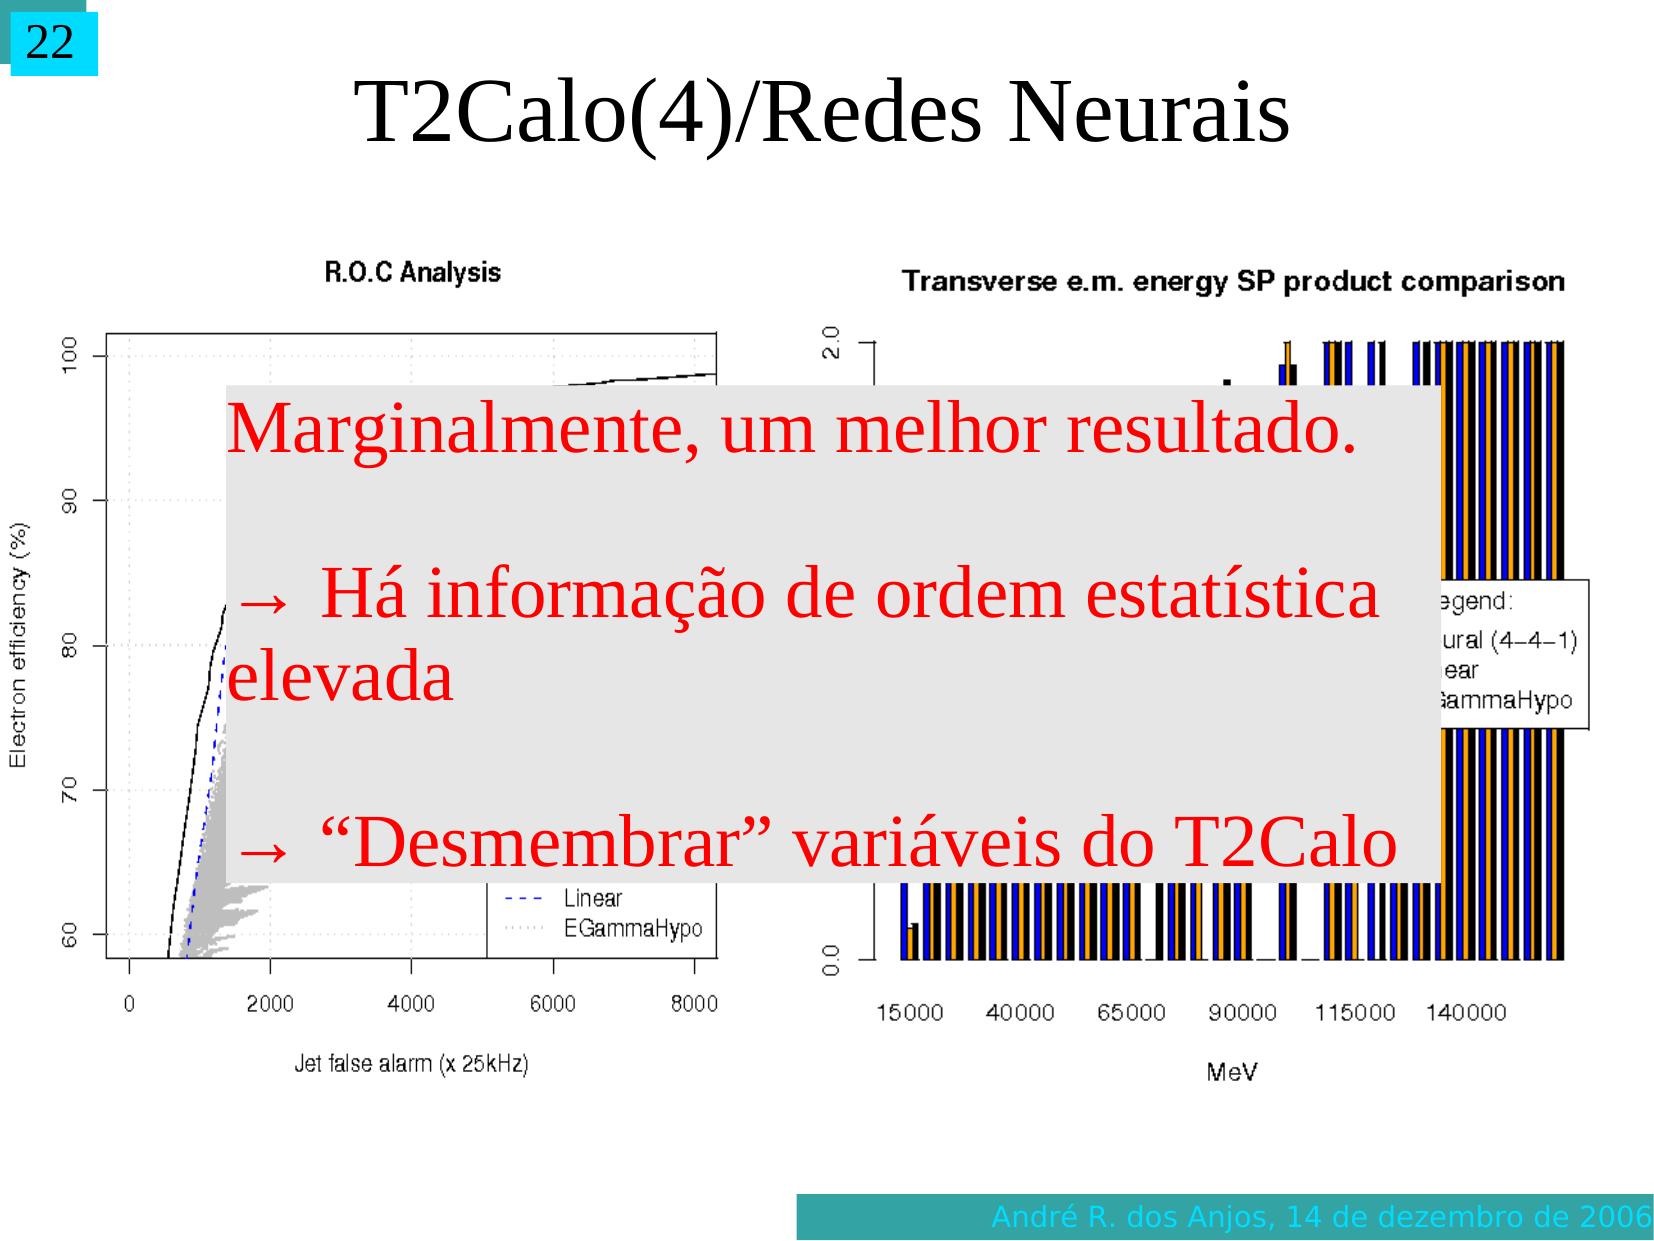

# T2Calo(4)/Redes Neurais
Marginalmente, um melhor resultado.
→ Há informação de ordem estatística
elevada
→ “Desmembrar” variáveis do T2Calo